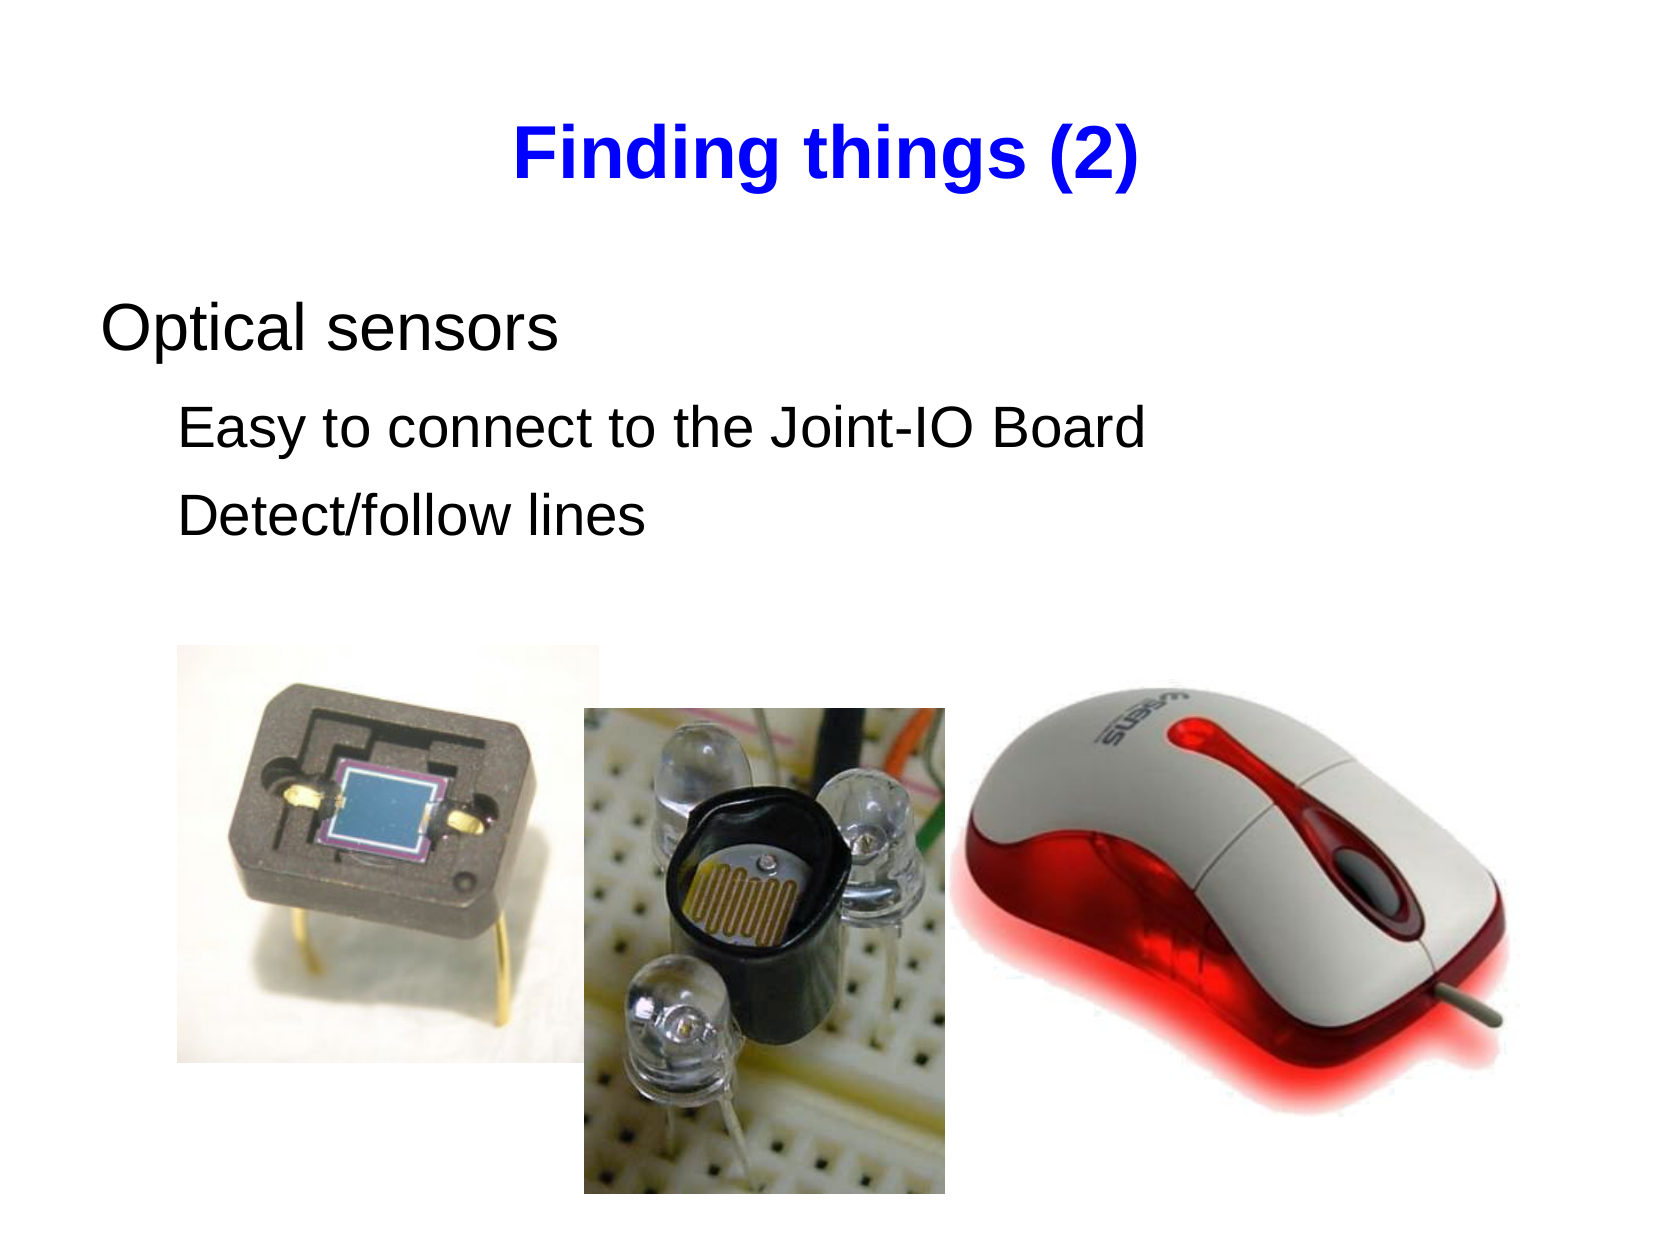

# Finding things (2)
Optical sensors
Easy to connect to the Joint-IO Board
Detect/follow lines